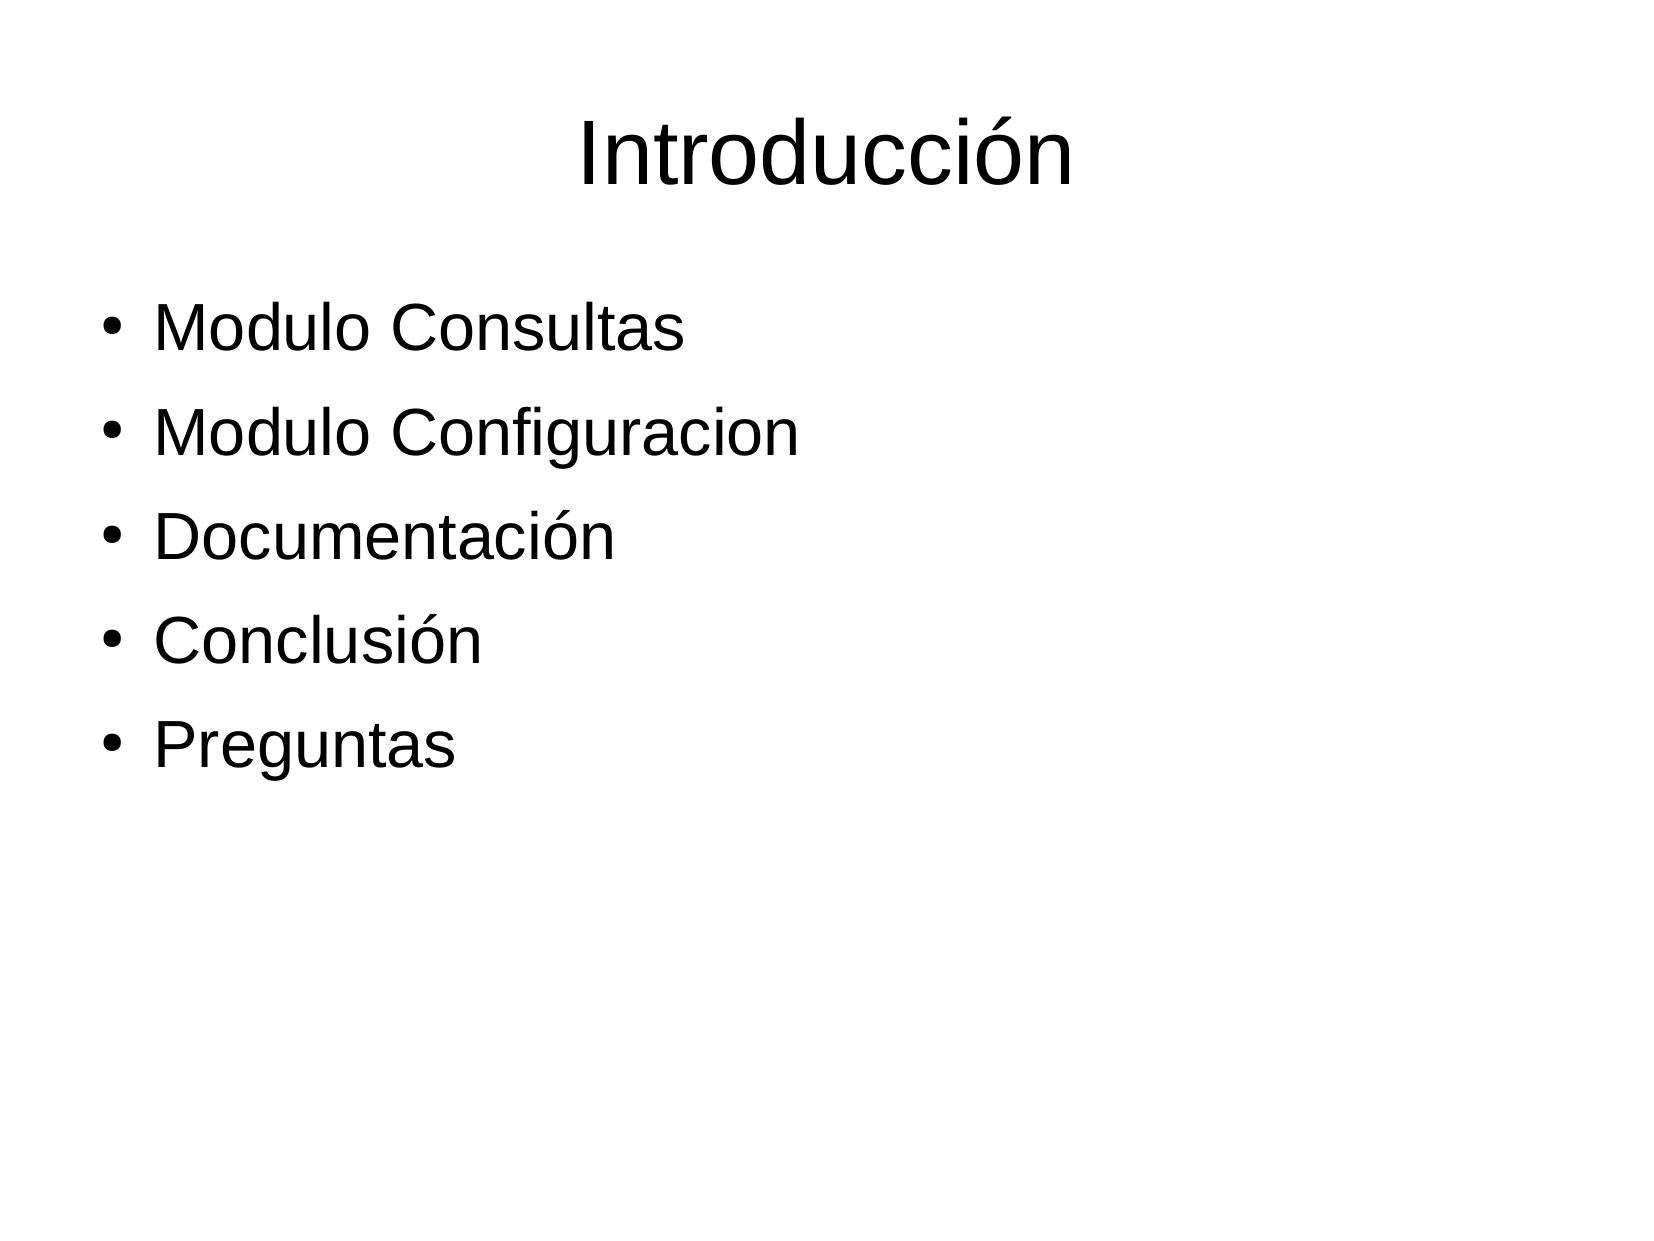

# Introducción
Modulo Consultas
Modulo Configuracion
Documentación
Conclusión
Preguntas